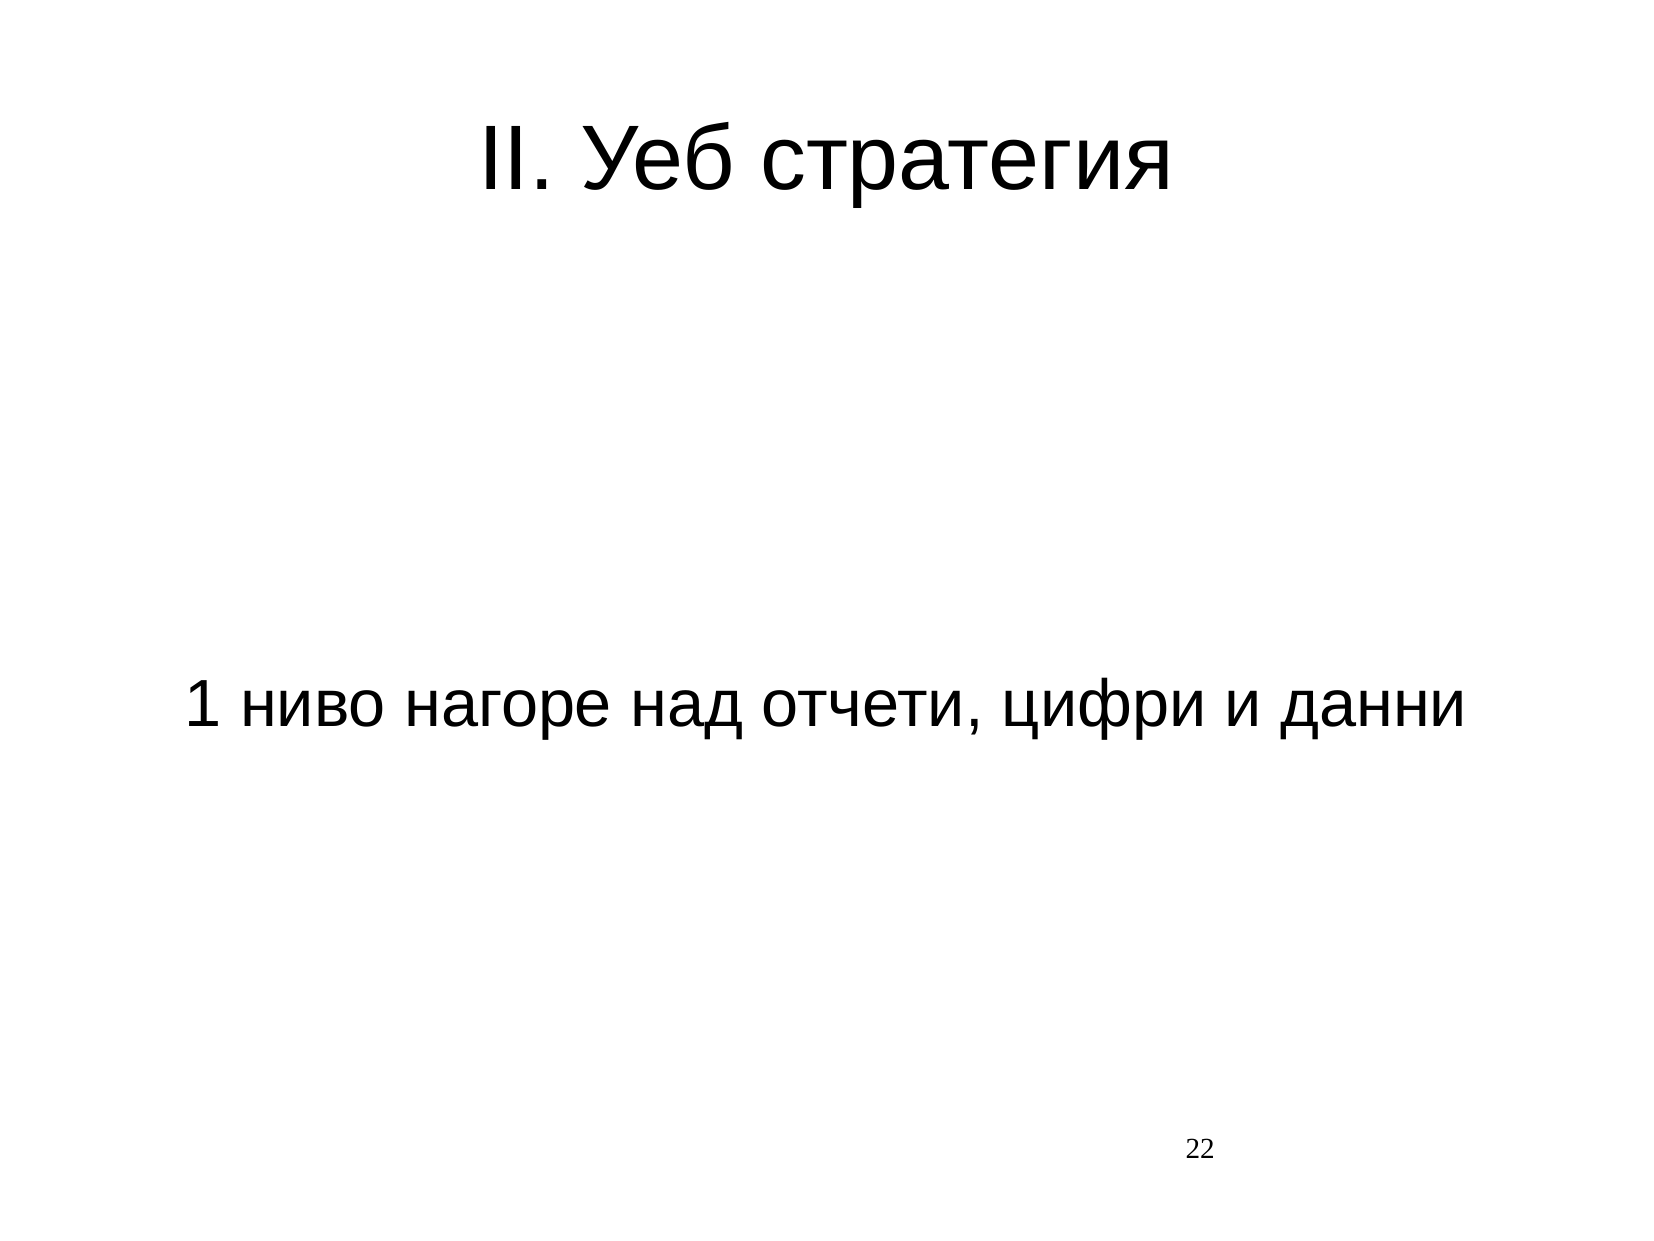

# II. Уеб стратегия
1 ниво нагоре над отчети, цифри и данни
21